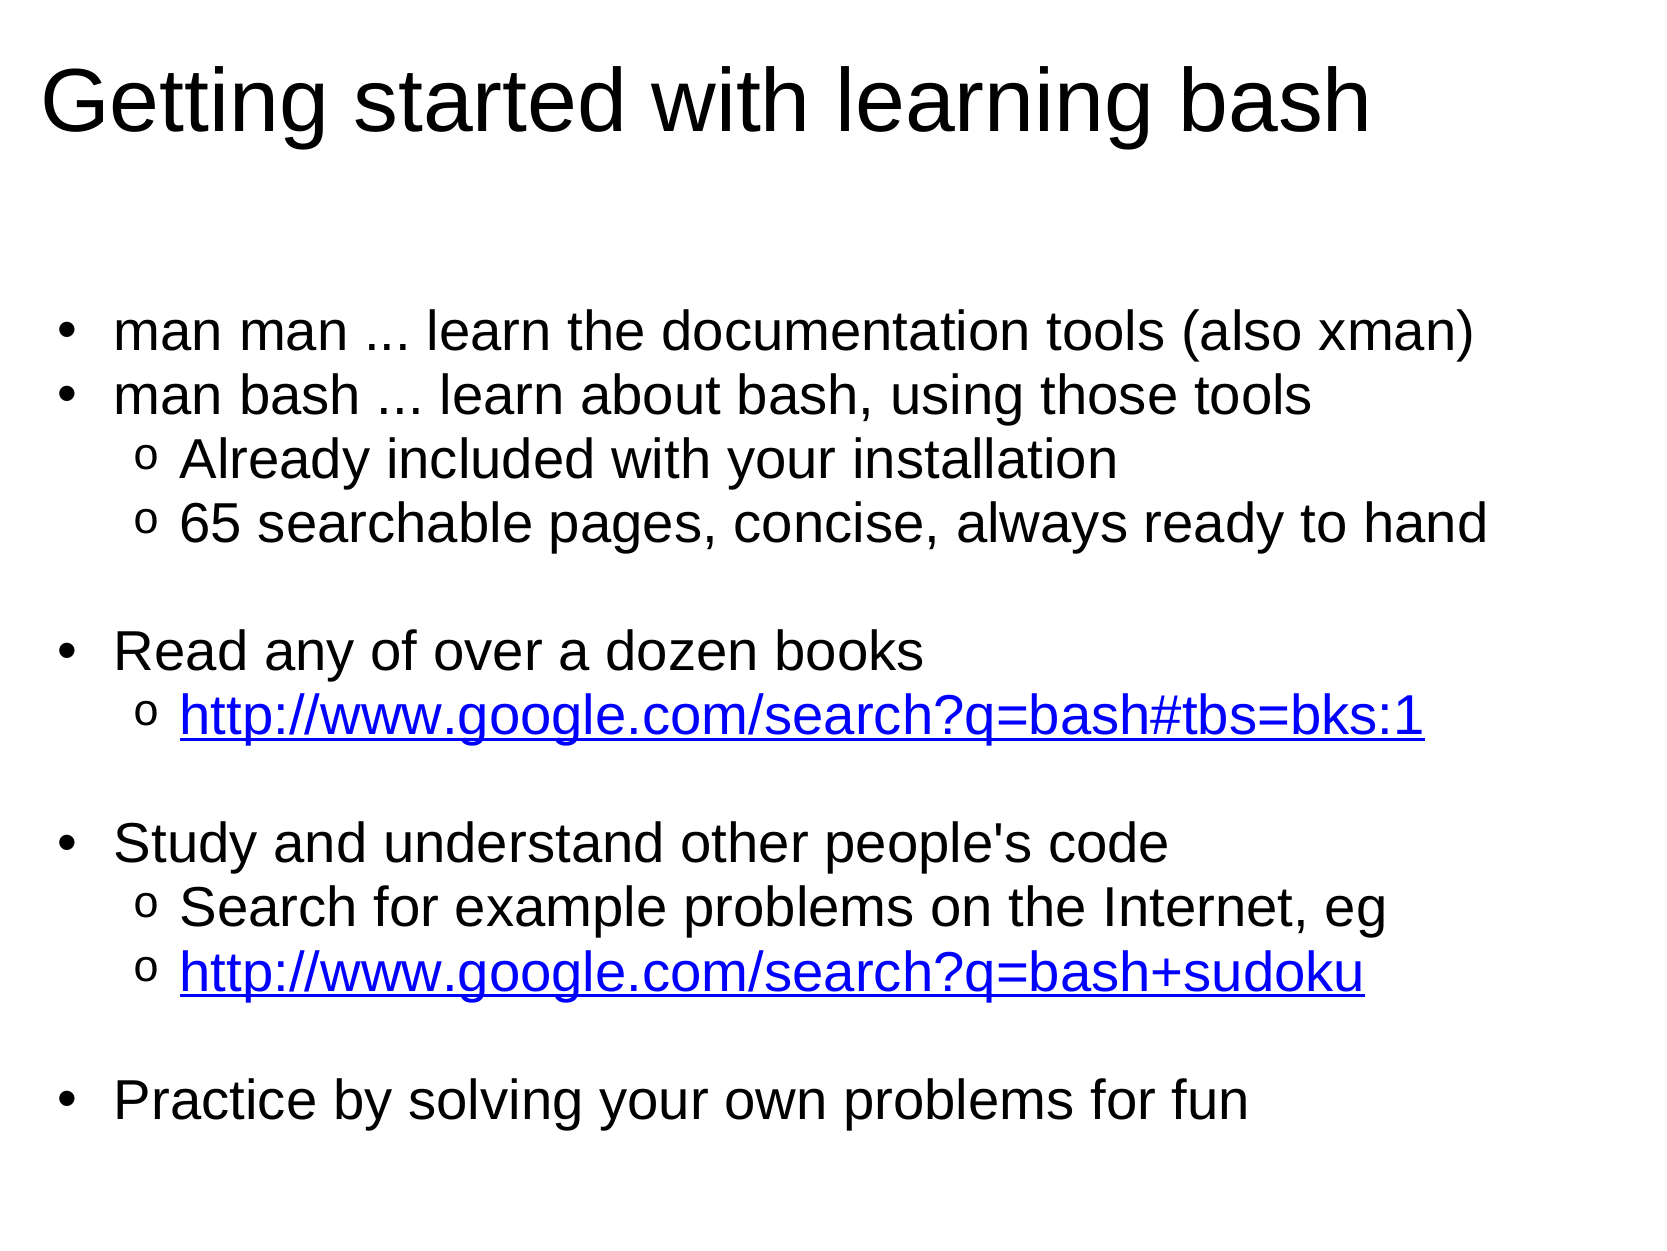

# Getting started with learning bash
man man ... learn the documentation tools (also xman)
man bash ... learn about bash, using those tools
Already included with your installation
65 searchable pages, concise, always ready to hand
Read any of over a dozen books
http://www.google.com/search?q=bash#tbs=bks:1
Study and understand other people's code
Search for example problems on the Internet, eg
http://www.google.com/search?q=bash+sudoku
Practice by solving your own problems for fun